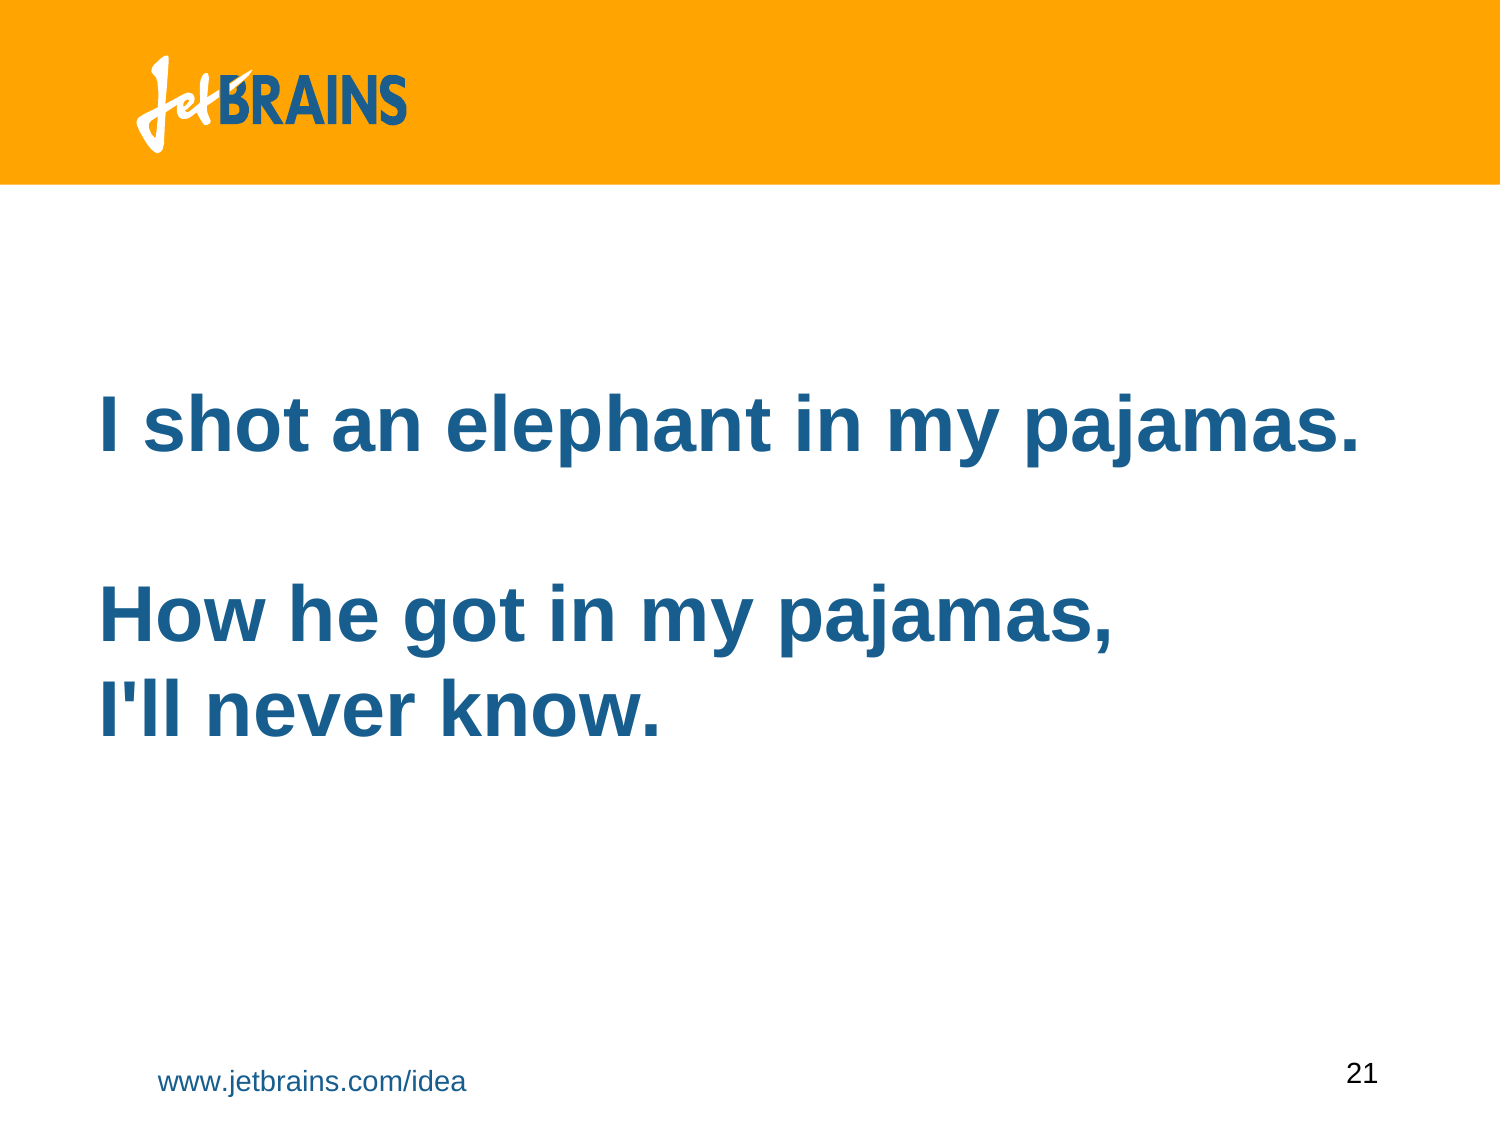

# I shot an elephant in my pajamas. How he got in my pajamas, I'll never know.